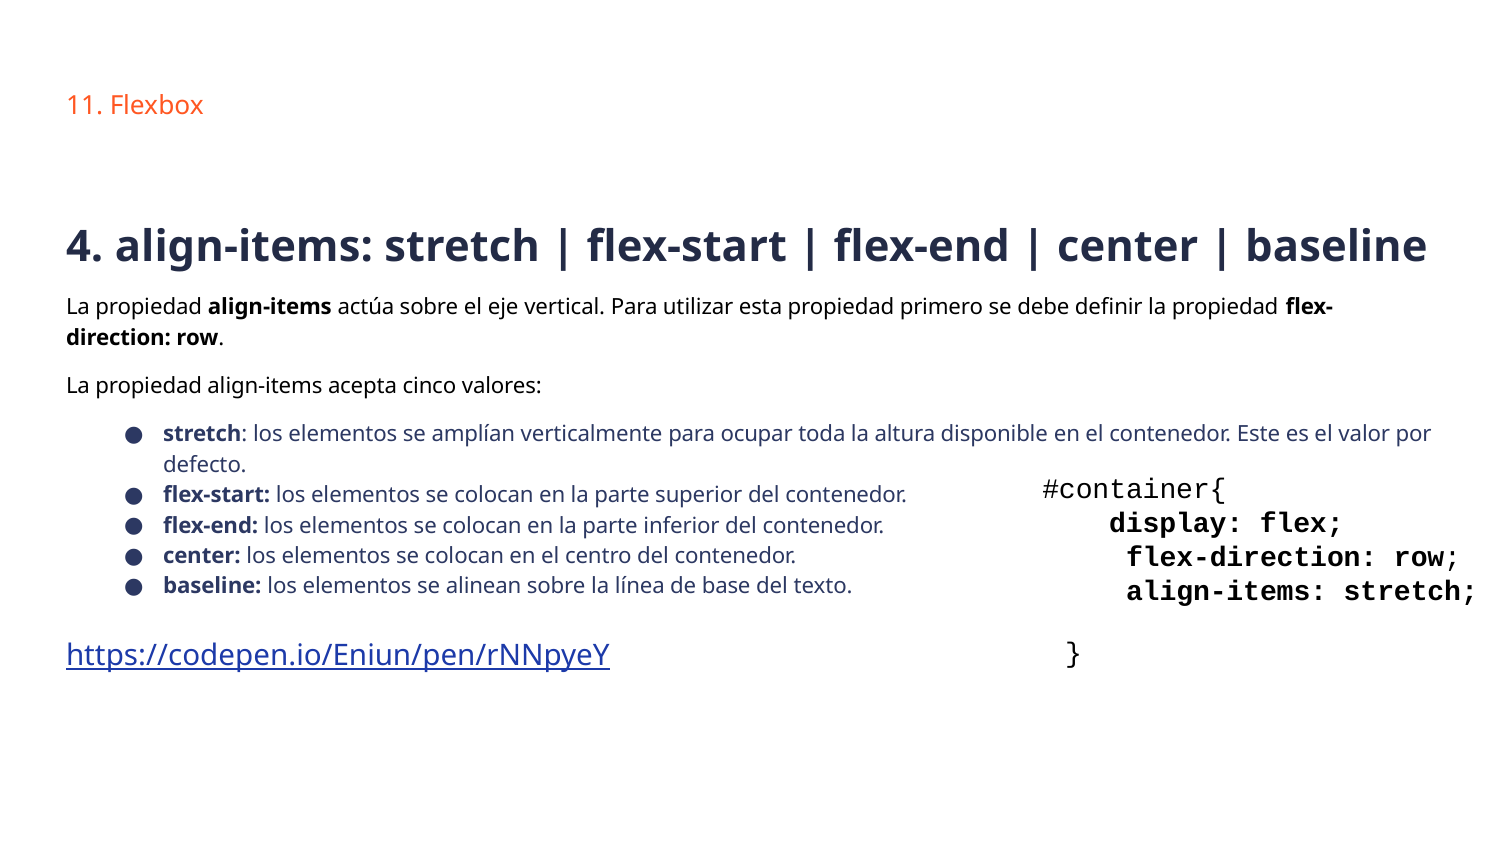

# 11. Flexbox
4. align-items: stretch | flex-start | flex-end | center | baseline
La propiedad align-items actúa sobre el eje vertical. Para utilizar esta propiedad primero se debe definir la propiedad flex-direction: row.
La propiedad align-items acepta cinco valores:
stretch: los elementos se amplían verticalmente para ocupar toda la altura disponible en el contenedor. Este es el valor por defecto.
flex-start: los elementos se colocan en la parte superior del contenedor.
flex-end: los elementos se colocan en la parte inferior del contenedor.
center: los elementos se colocan en el centro del contenedor.
baseline: los elementos se alinean sobre la línea de base del texto.
https://codepen.io/Eniun/pen/rNNpyeY
#container{
 display: flex;
 flex-direction: row;
 align-items: stretch;
}